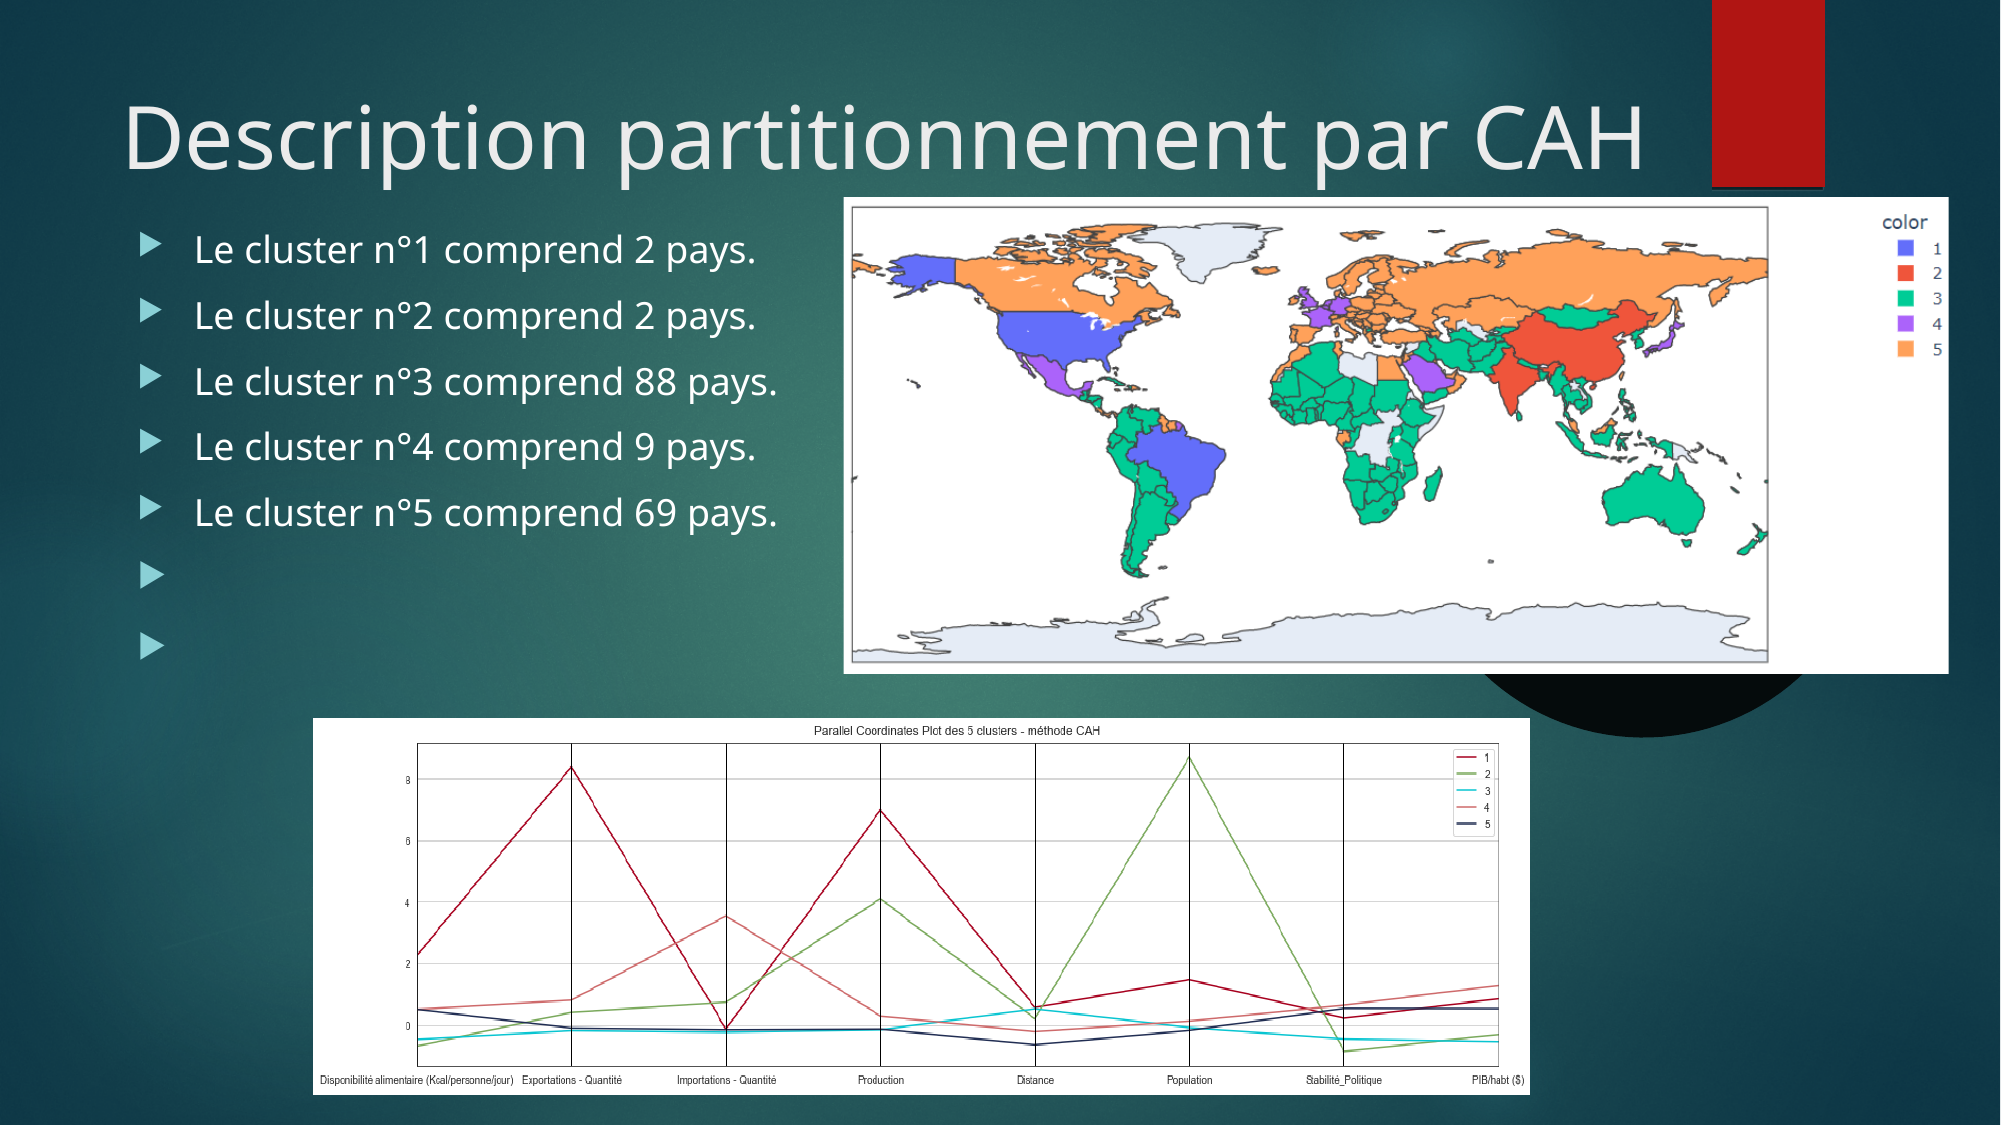

# Description partitionnement par CAH
Le cluster n°1 comprend 2 pays.
Le cluster n°2 comprend 2 pays.
Le cluster n°3 comprend 88 pays.
Le cluster n°4 comprend 9 pays.
Le cluster n°5 comprend 69 pays.